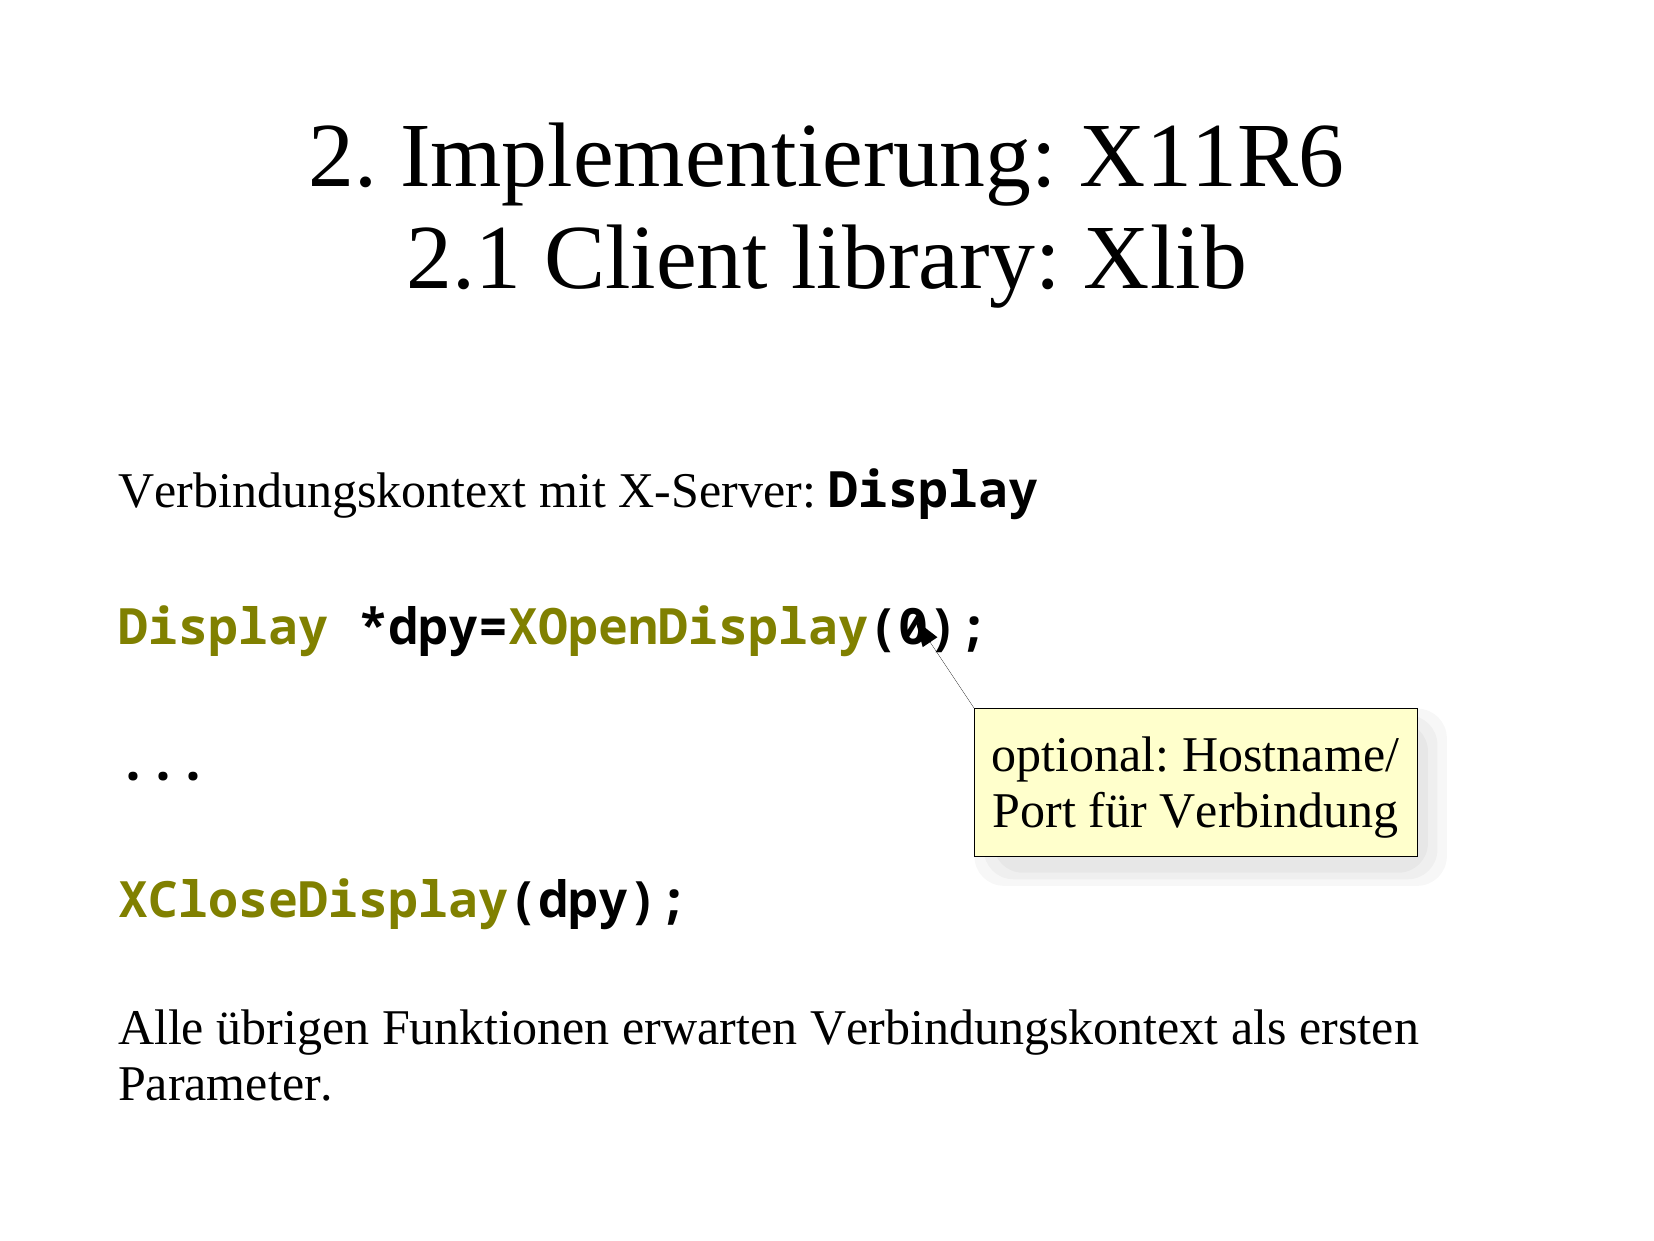

# 2. Implementierung: X11R6 2.1 Client library: Xlib
Verbindungskontext mit X-Server: Display
Display *dpy=XOpenDisplay(0);
...
XCloseDisplay(dpy);
Alle übrigen Funktionen erwarten Verbindungskontext als ersten Parameter.
optional: Hostname/
Port für Verbindung